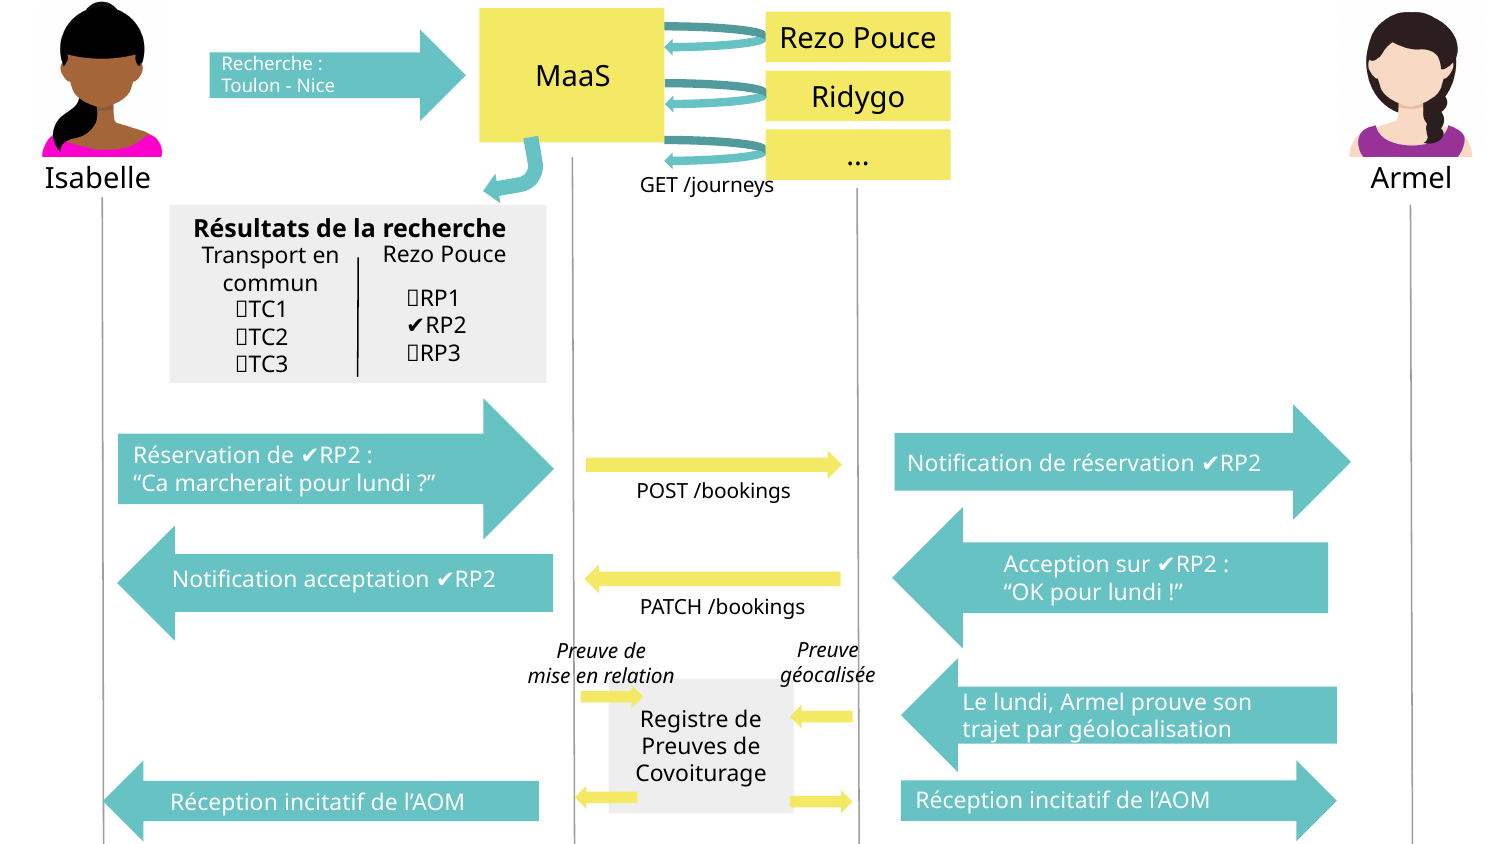

Rezo Pouce
Recherche :
Toulon - Nice
MaaS
Ridygo
...
Isabelle
Armel
GET /journeys
Résultats de la recherche
Rezo Pouce
Transport en commun
❌RP1
✔️RP2
❌RP3
❌TC1
❌TC2
❌TC3
Réservation de ✔️RP2 :
“Ca marcherait pour lundi ?”
Notification de réservation ✔️RP2
POST /bookings
Acception sur ✔️RP2 :
“OK pour lundi !”
Notification acceptation ✔️RP2
PATCH /bookings
Preuve
géocalisée
Preuve de
mise en relation
Le lundi, Armel prouve son trajet par géolocalisation
Registre de Preuves de Covoiturage
Réception incitatif de l’AOM
Réception incitatif de l’AOM